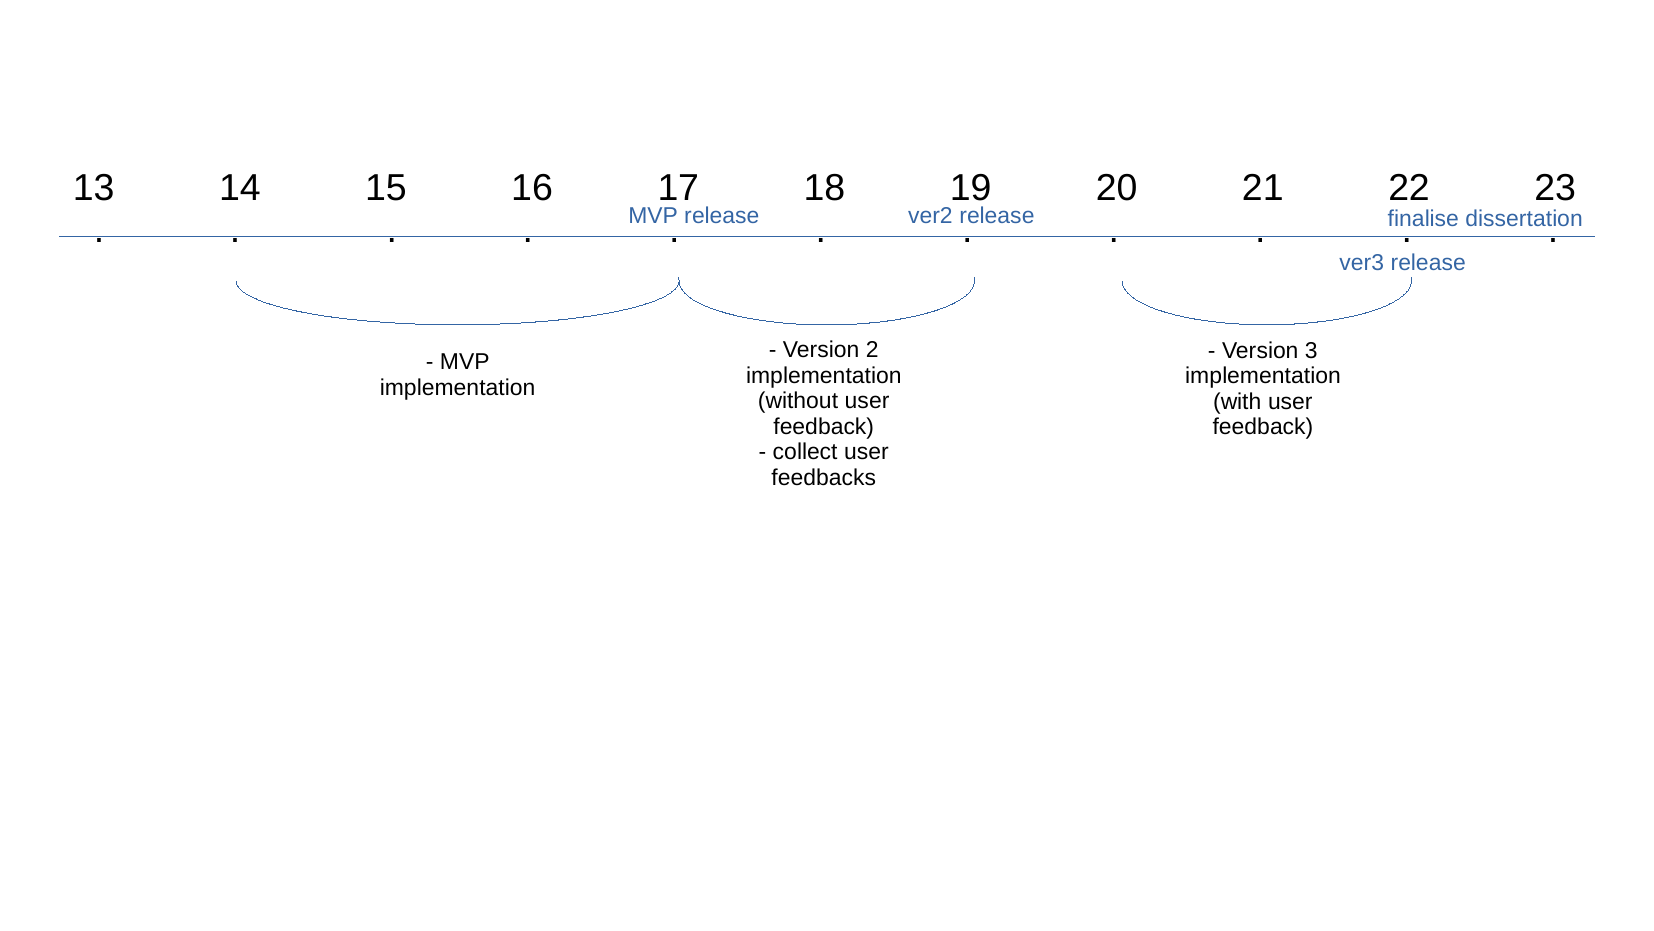

13 14 15 16 17 18 19 20 21 22 23
 . . . . . . . . . . .
ver2 release
MVP release
finalise dissertation
ver3 release
- Version 2 implementation
(without user feedback)
- collect user feedbacks
- Version 3 implementation
(with user feedback)
- MVP implementation